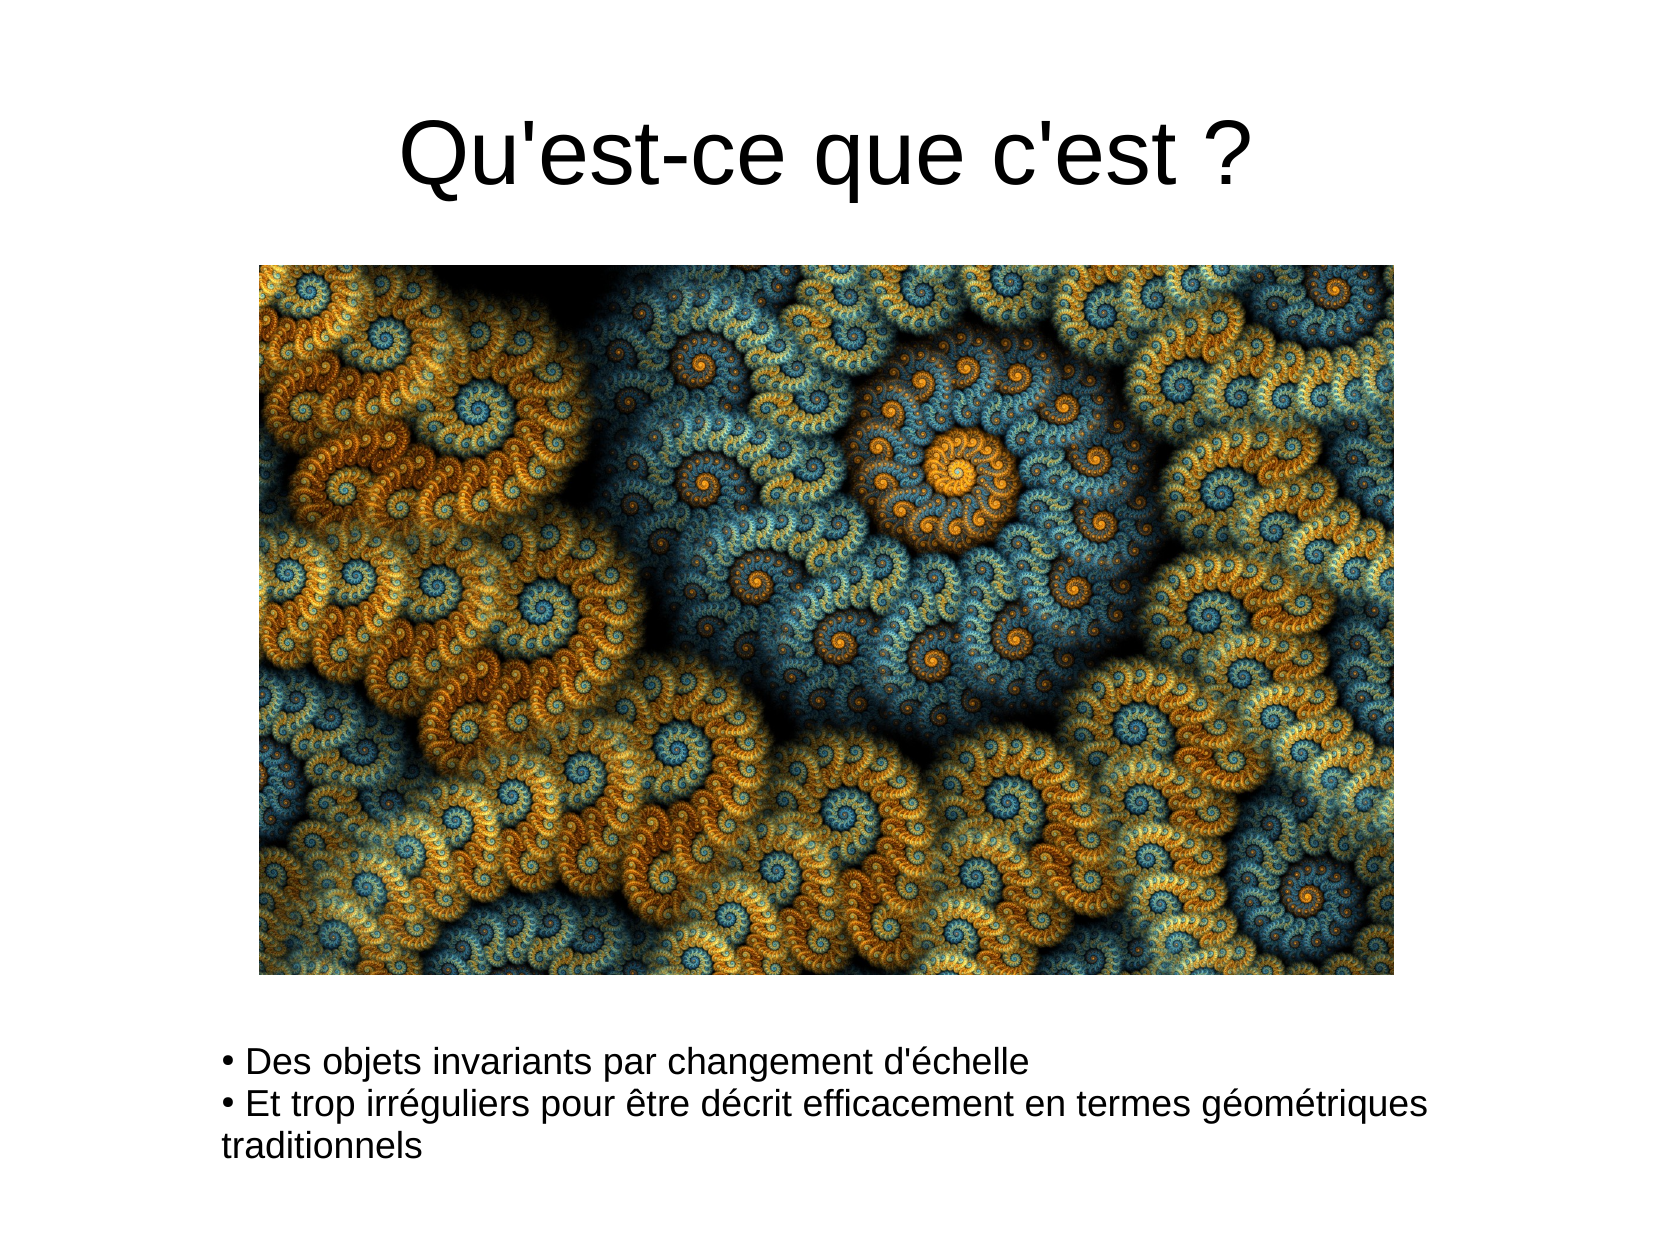

# Qu'est-ce que c'est ?
 Des objets invariants par changement d'échelle
 Et trop irréguliers pour être décrit efficacement en termes géométriques traditionnels